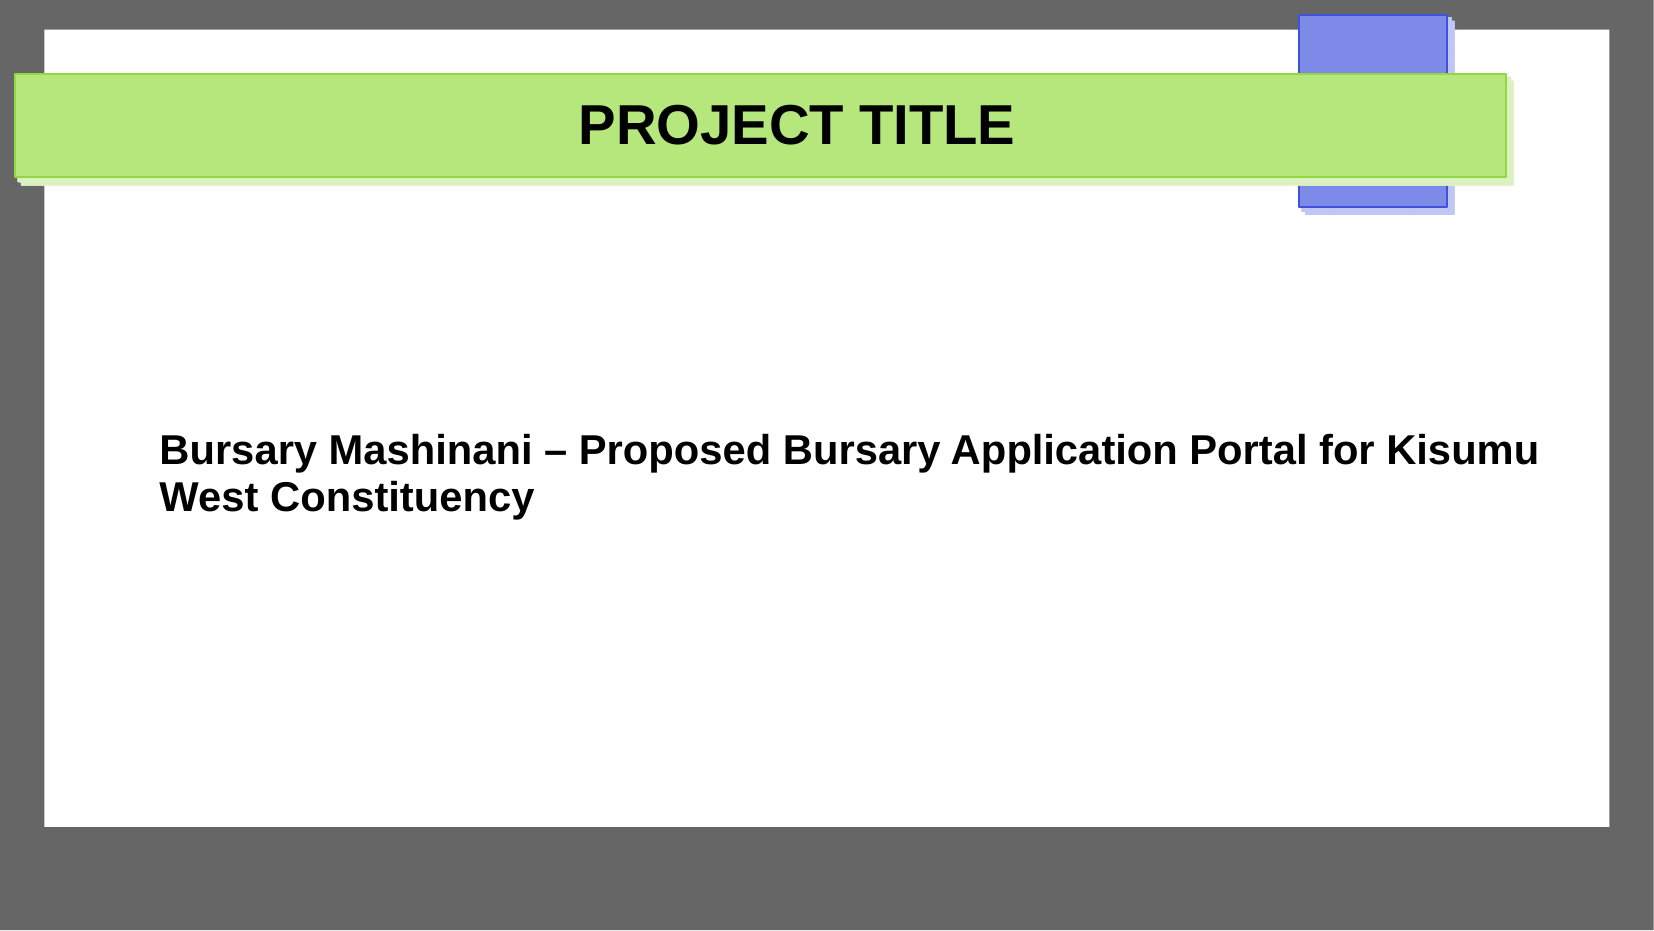

# PROJECT TITLE
Bursary Mashinani – Proposed Bursary Application Portal for Kisumu West Constituency